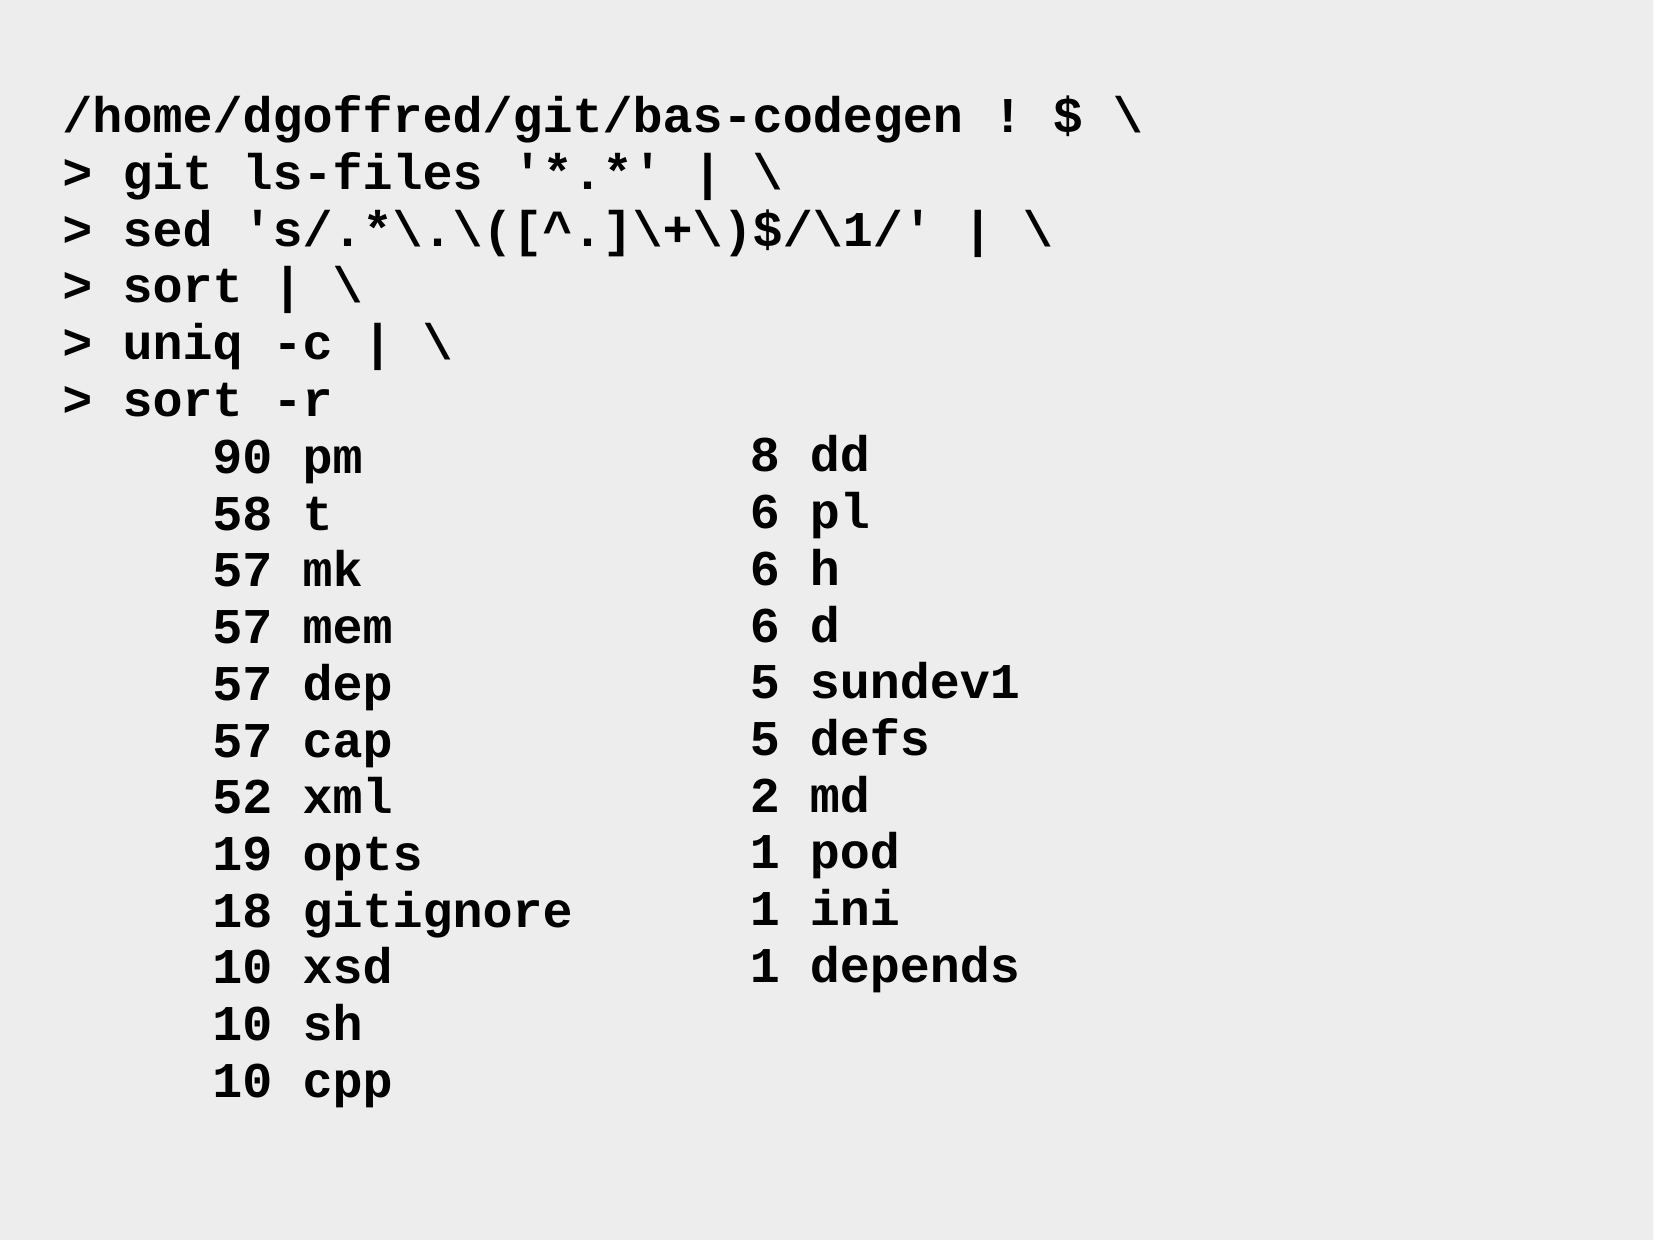

/home/dgoffred/git/bas-codegen ! $ \
> git ls-files '*.*' | \
> sed 's/.*\.\([^.]\+\)$/\1/' | \
> sort | \
> uniq -c | \
> sort -r
 90 pm
 58 t
 57 mk
 57 mem
 57 dep
 57 cap
 52 xml
 19 opts
 18 gitignore
 10 xsd
 10 sh
 10 cpp
 8 dd
 6 pl
 6 h
 6 d
 5 sundev1
 5 defs
 2 md
 1 pod
 1 ini
 1 depends